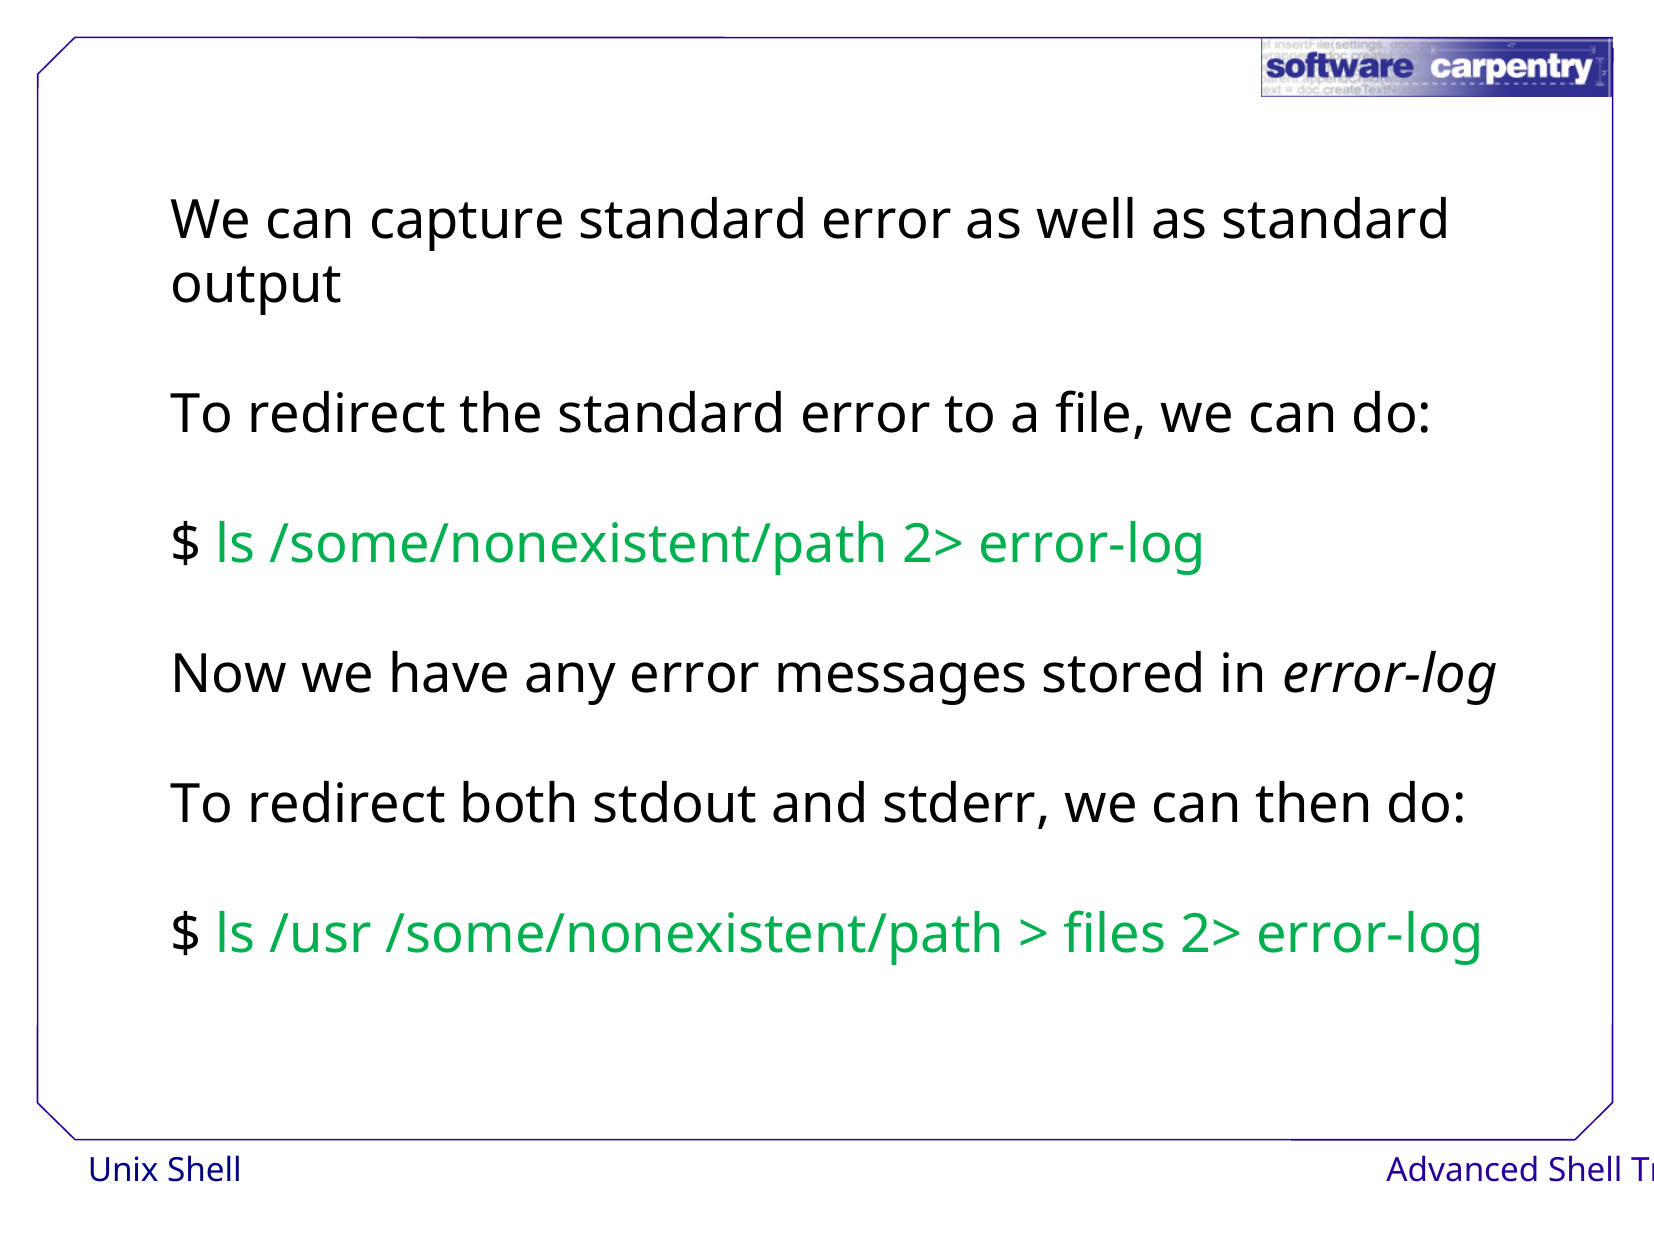

We can capture standard error as well as standard output
To redirect the standard error to a file, we can do:
$ ls /some/nonexistent/path 2> error-log
Now we have any error messages stored in error-log
To redirect both stdout and stderr, we can then do:
$ ls /usr /some/nonexistent/path > files 2> error-log